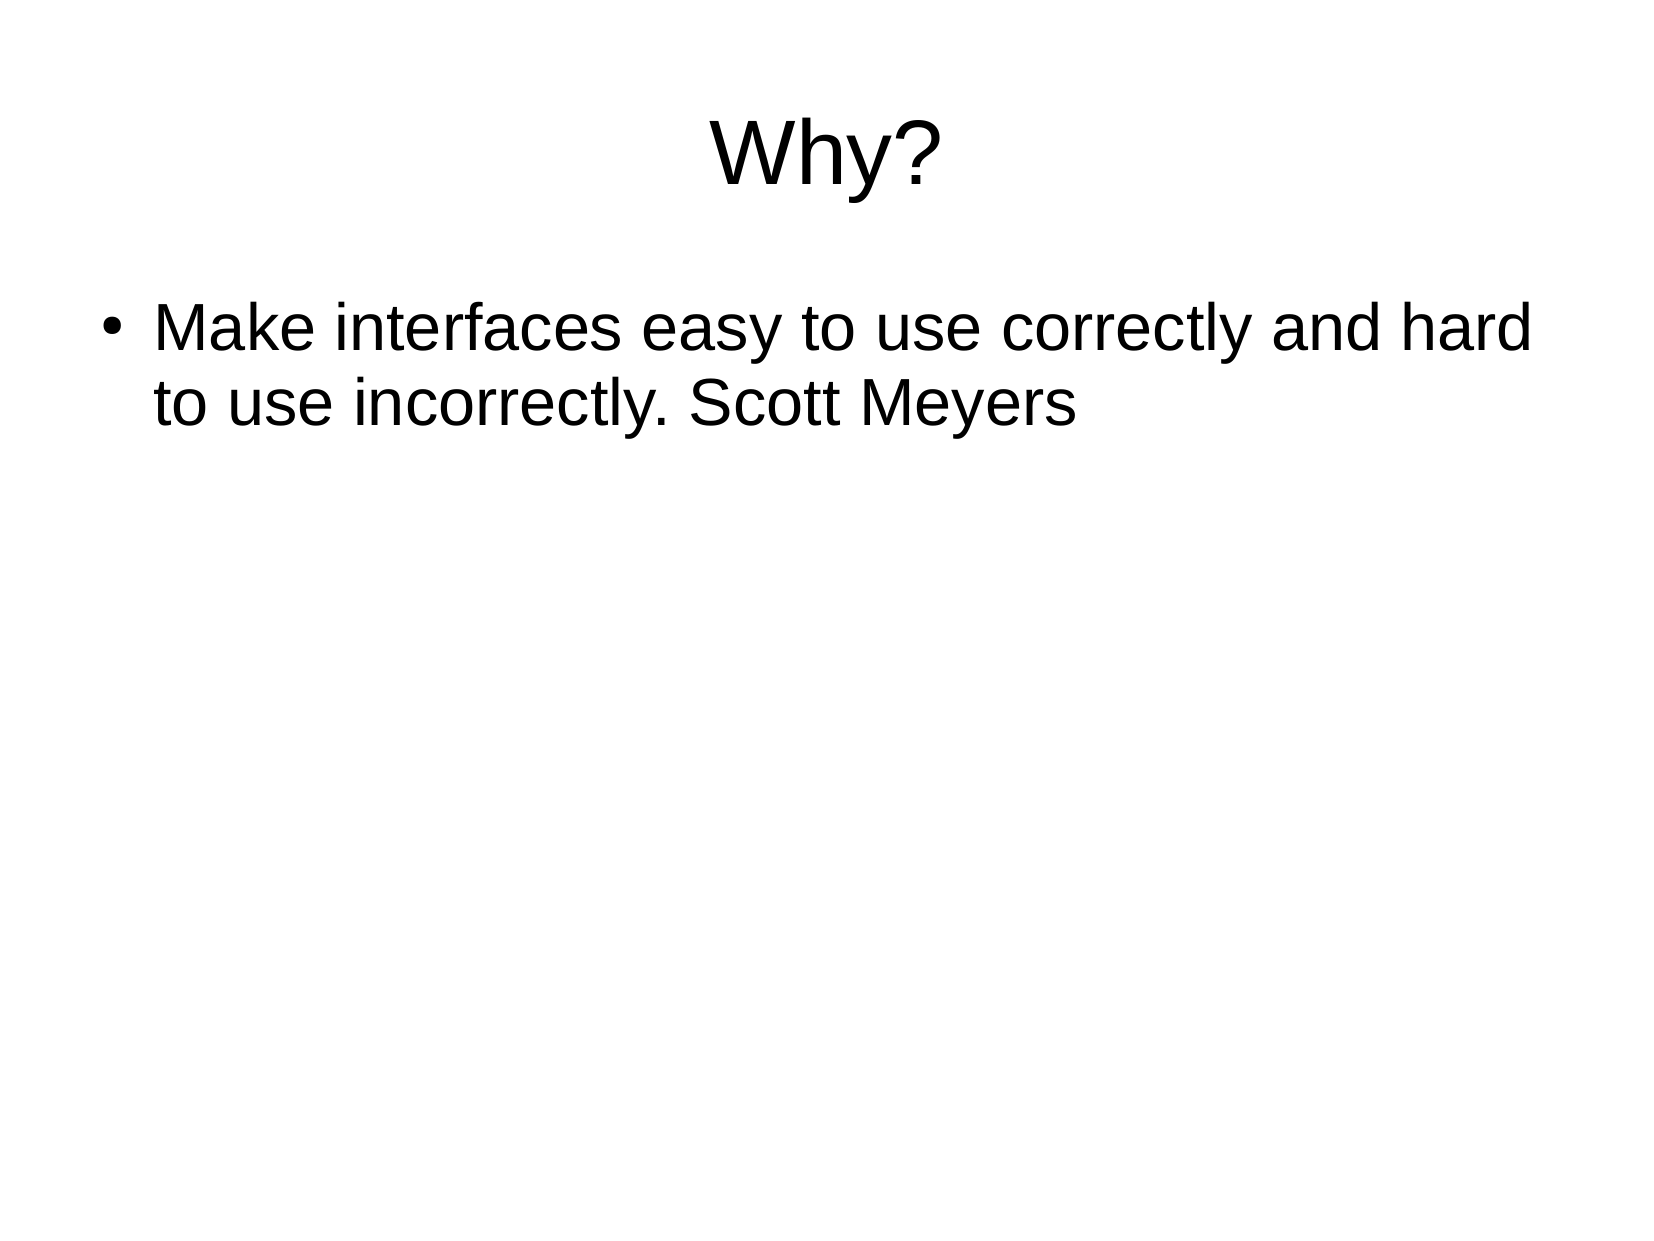

# Why?
Make interfaces easy to use correctly and hard to use incorrectly. Scott Meyers